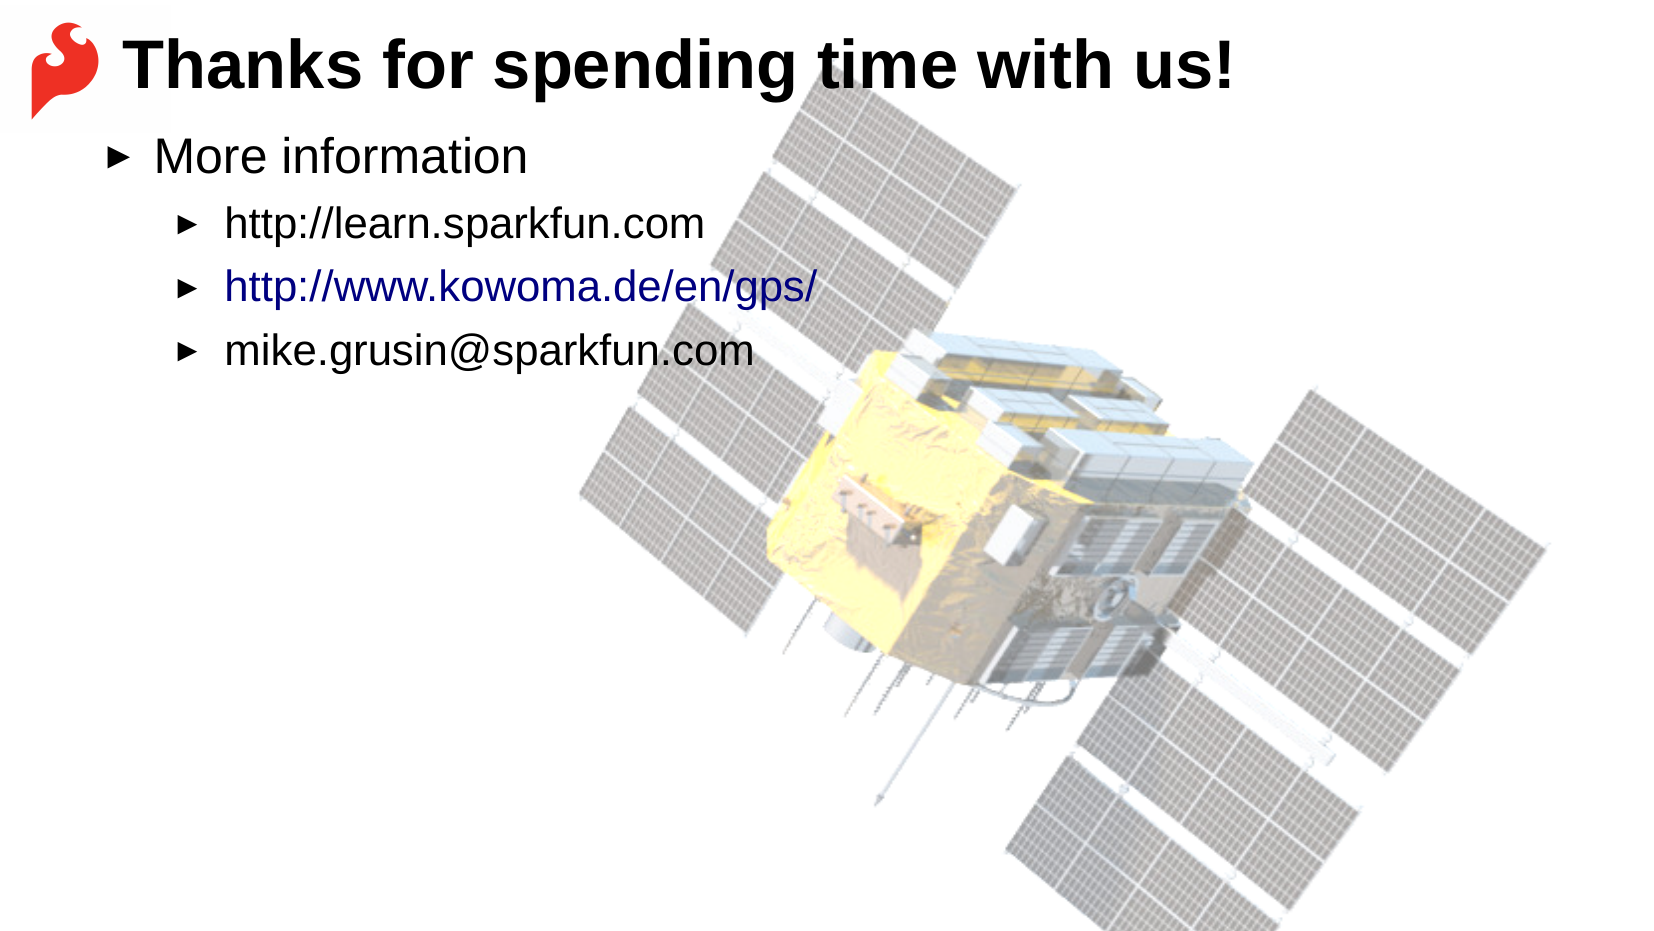

# Thanks for spending time with us!
More information
http://learn.sparkfun.com
http://www.kowoma.de/en/gps/
mike.grusin@sparkfun.com